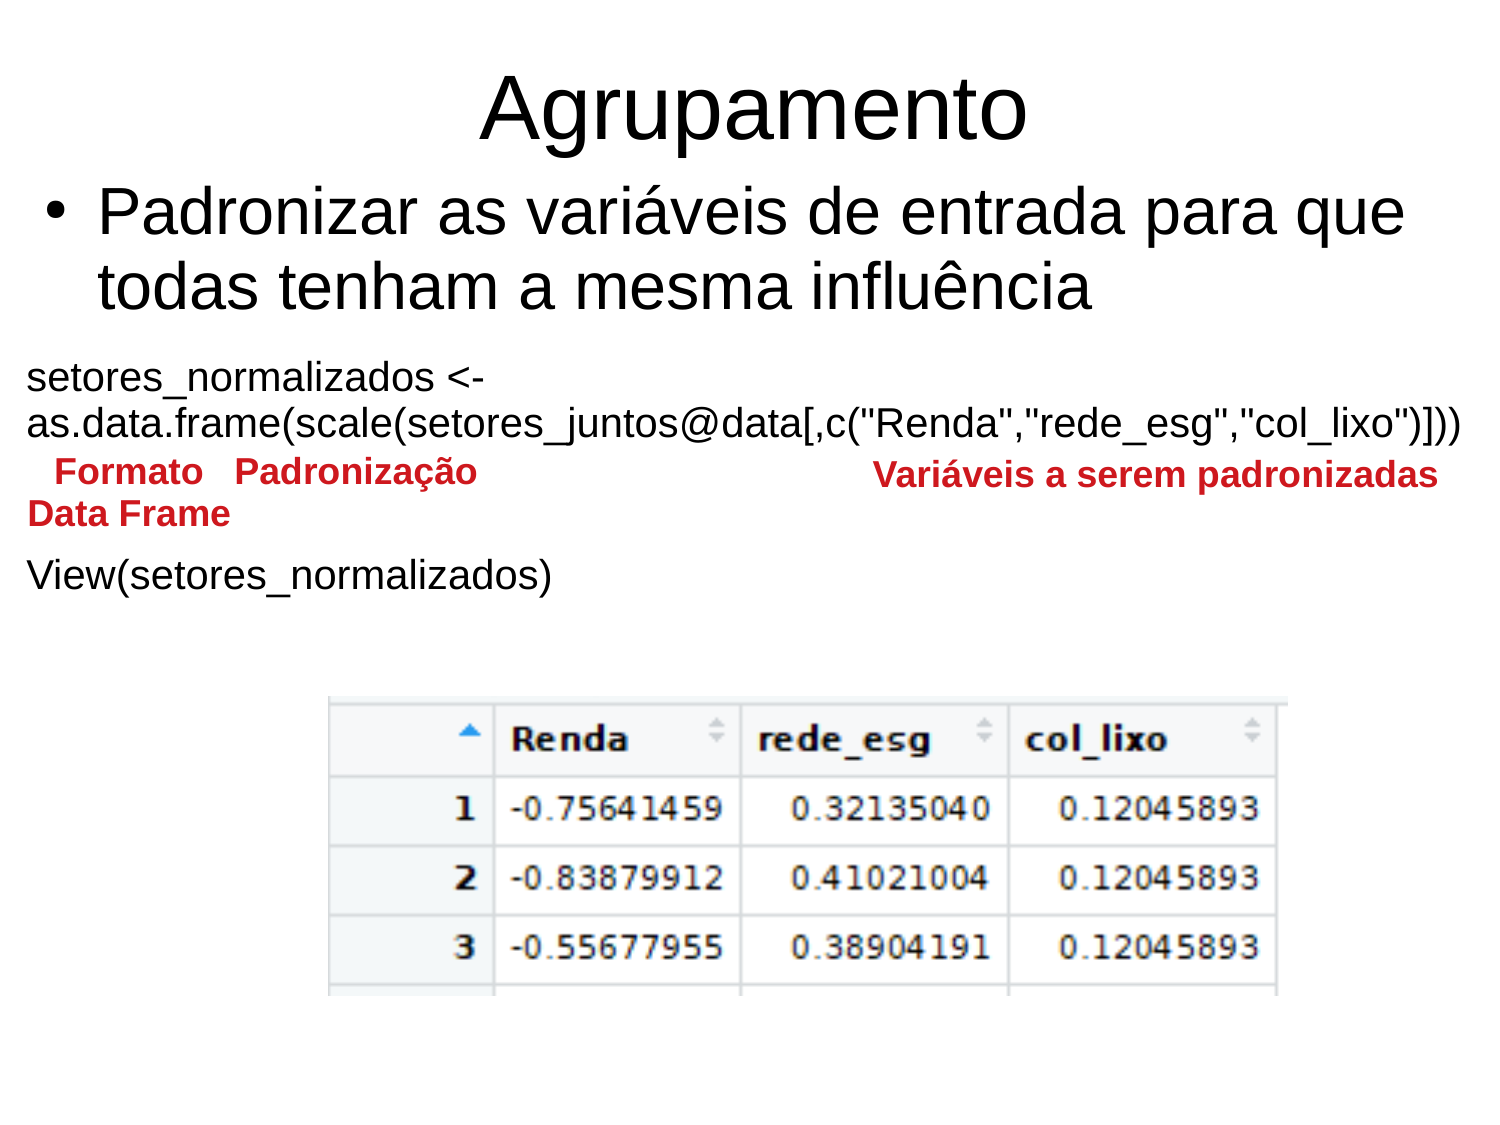

# Agrupamento
Padronizar as variáveis de entrada para que todas tenham a mesma influência
setores_normalizados <- as.data.frame(scale(setores_juntos@data[,c("Renda","rede_esg","col_lixo")]))
View(setores_normalizados)
Formato Data Frame
Padronização
Variáveis a serem padronizadas